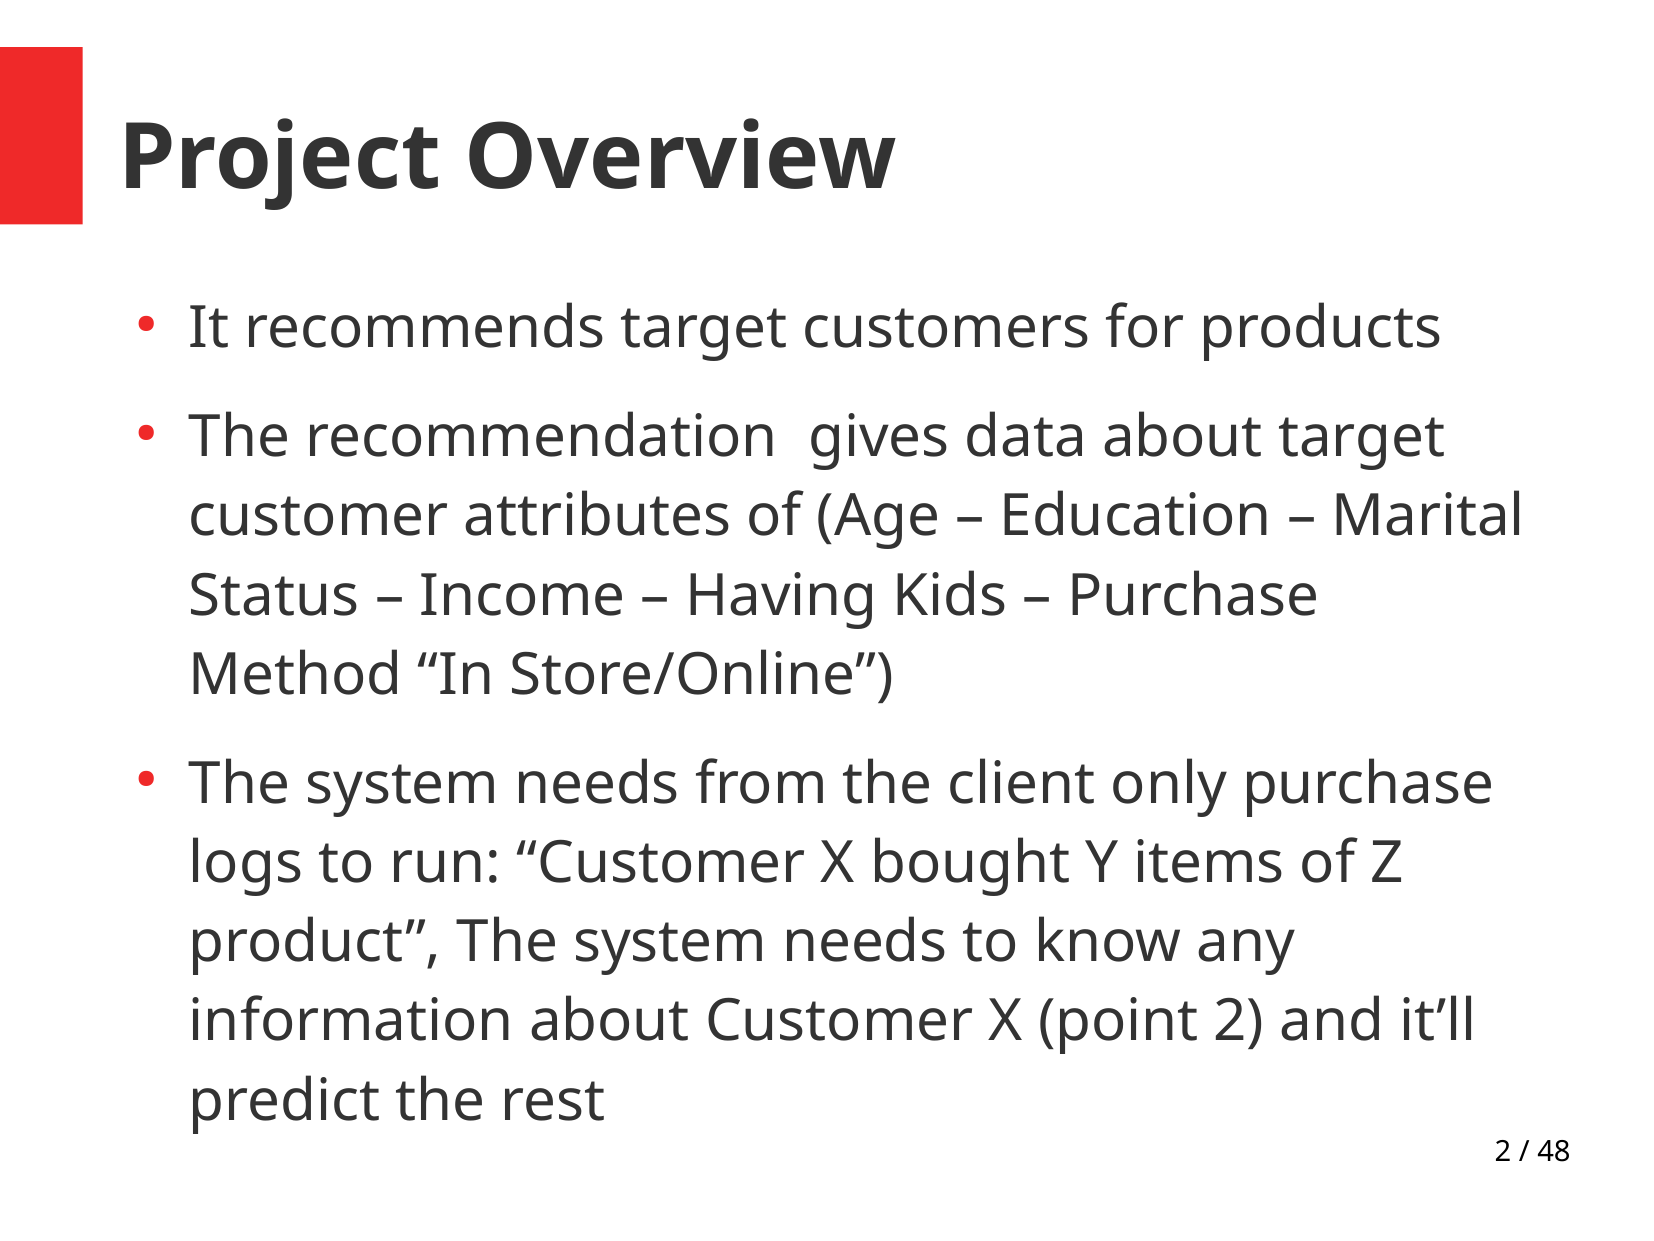

# Project Overview
It recommends target customers for products
The recommendation gives data about target customer attributes of (Age – Education – Marital Status – Income – Having Kids – Purchase Method “In Store/Online”)
The system needs from the client only purchase logs to run: “Customer X bought Y items of Z product”, The system needs to know any information about Customer X (point 2) and it’ll predict the rest
2